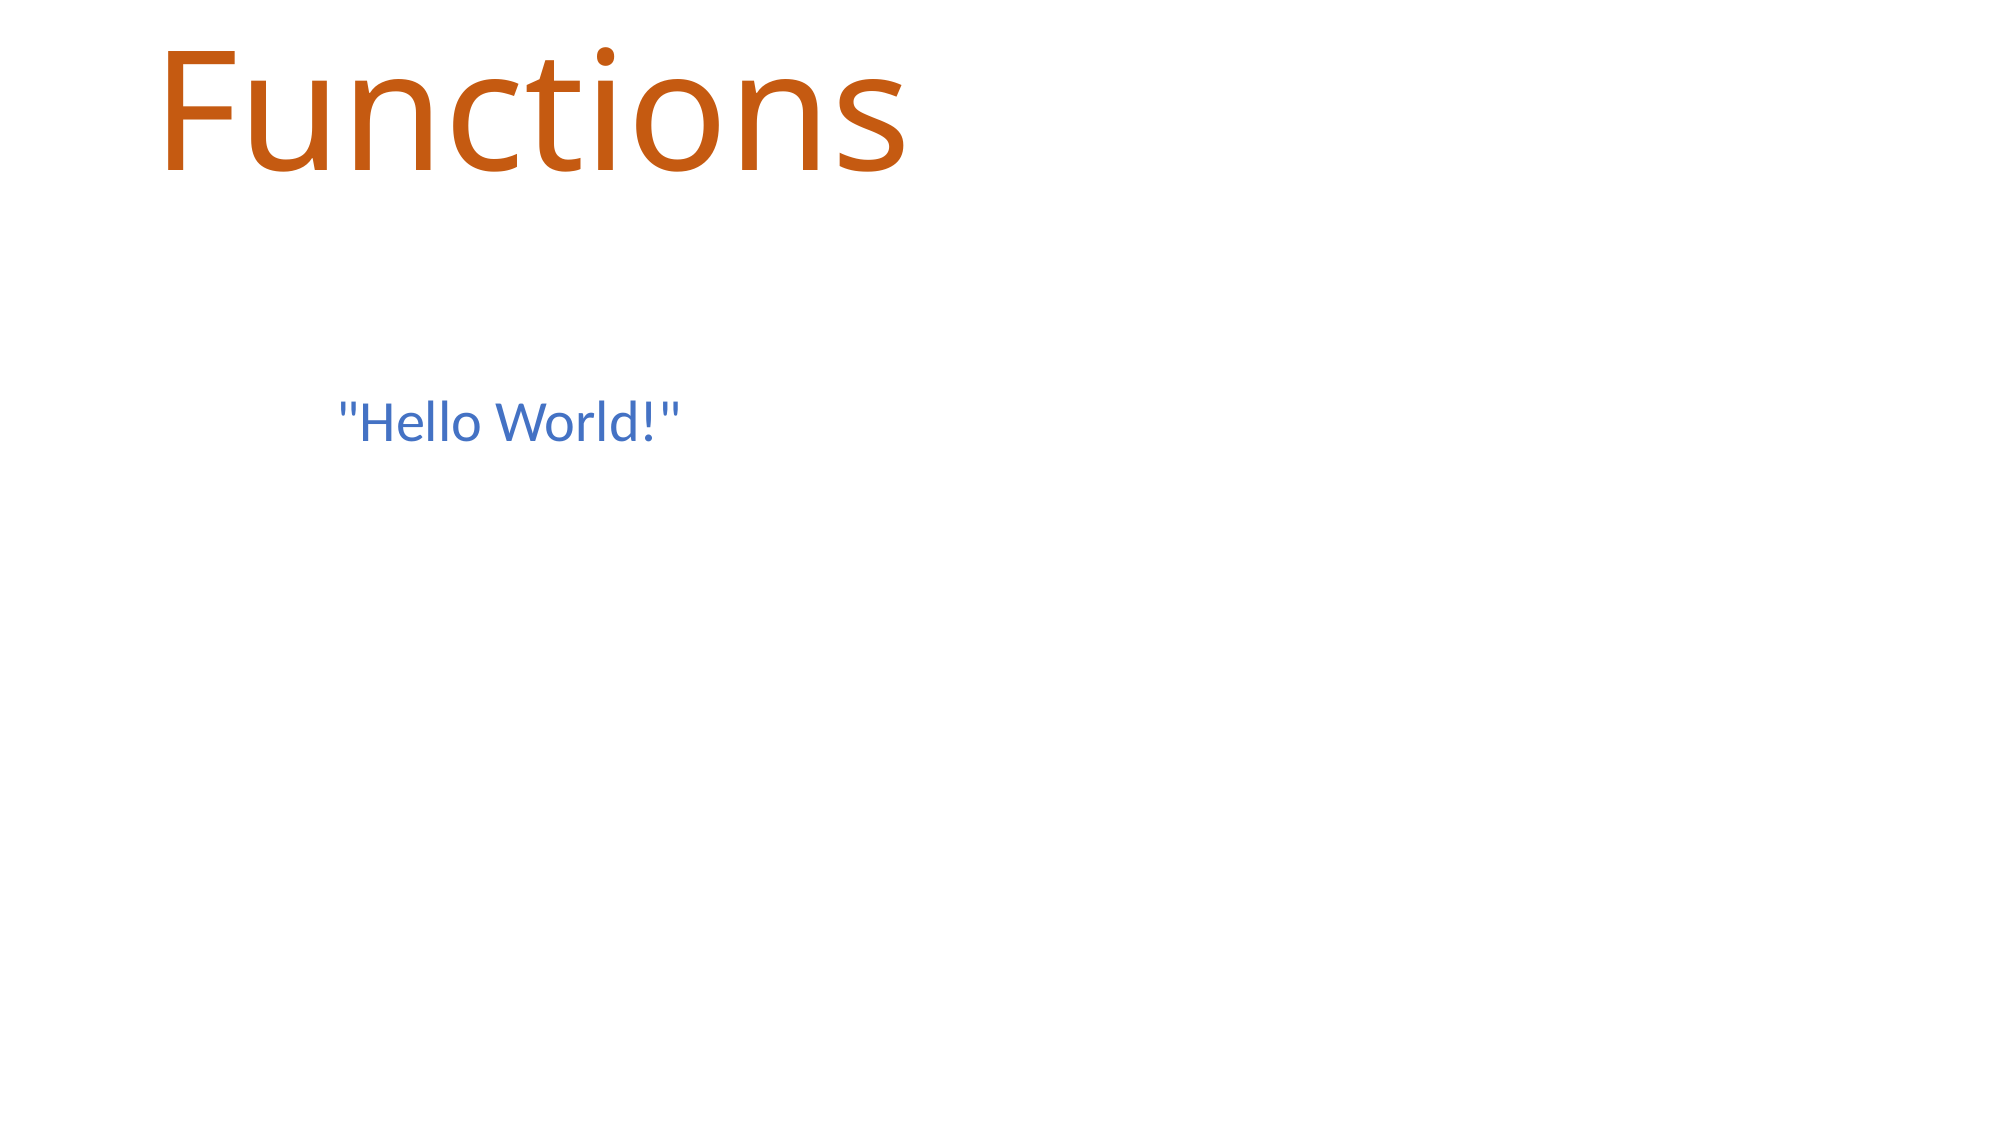

# Functions
def hello_world():
 print("Hello World!")
hello_world()